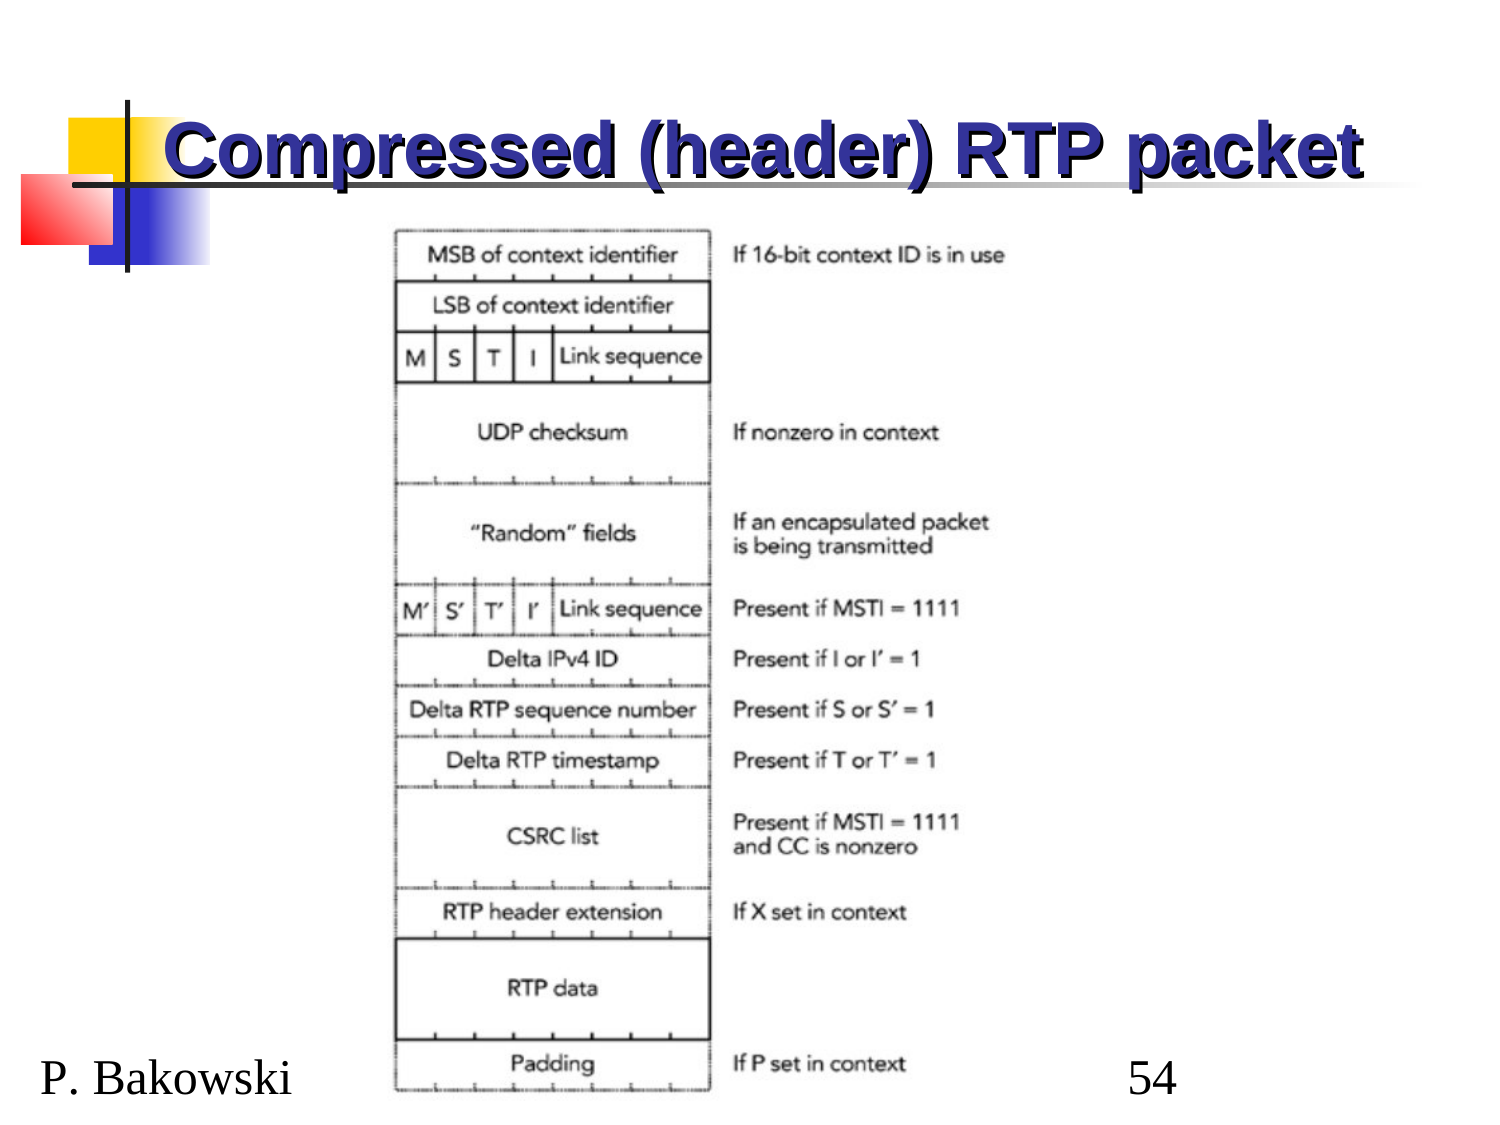

# Compressed (header) RTP packet
P.Bakowski
54